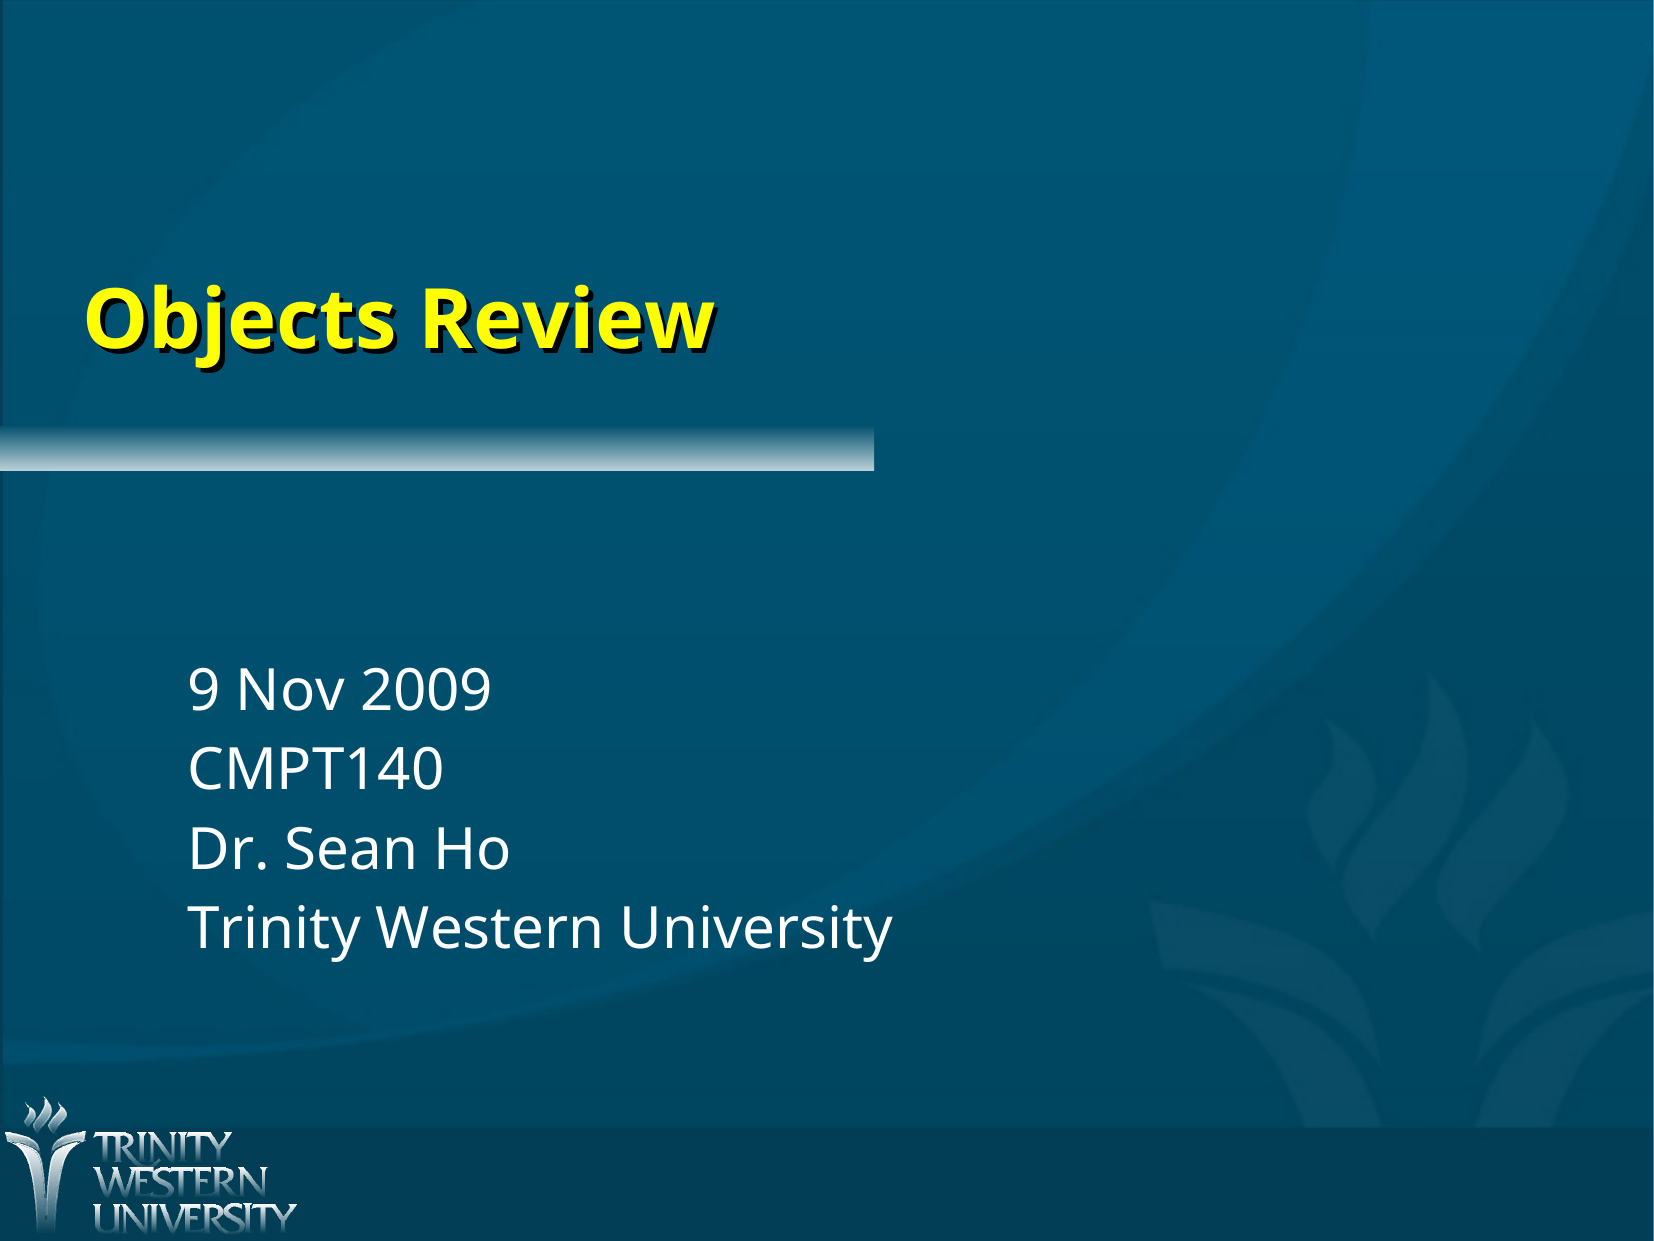

# Objects Review
9 Nov 2009
CMPT140
Dr. Sean Ho
Trinity Western University